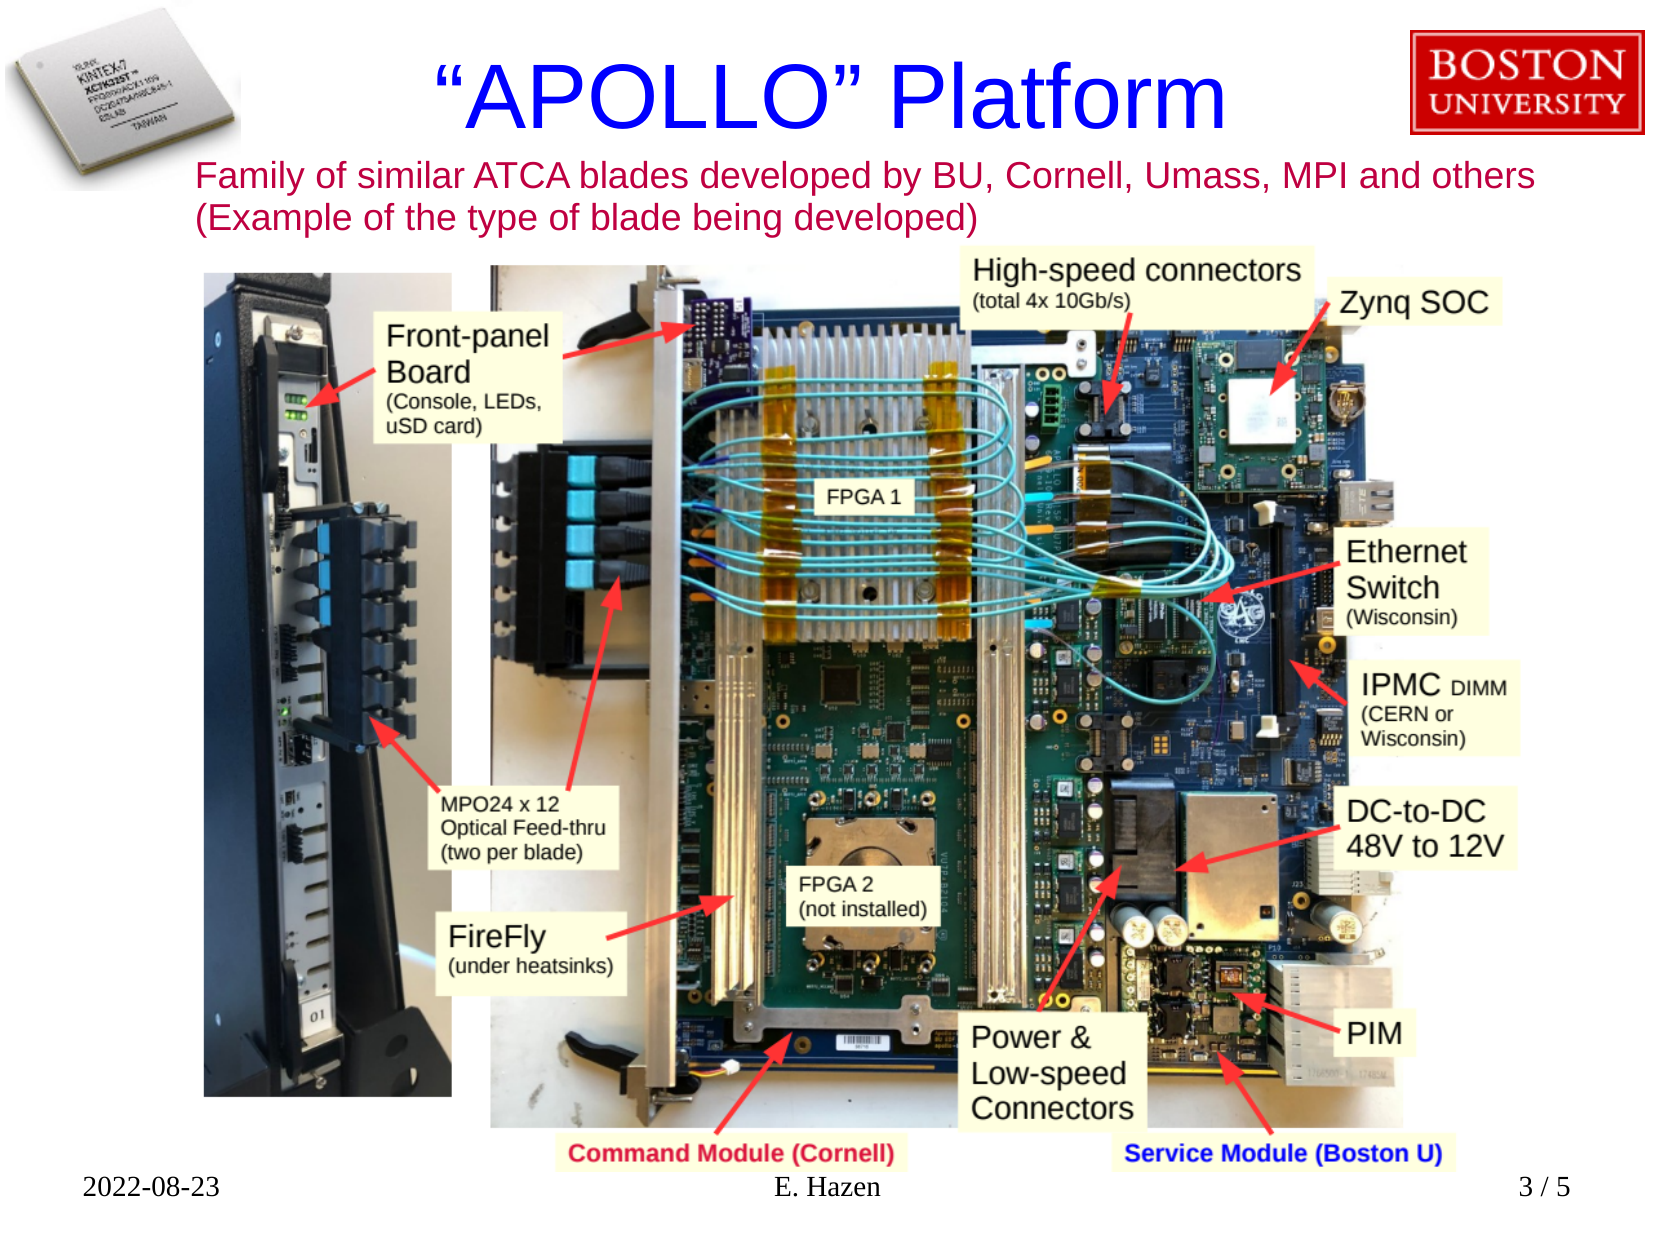

# “APOLLO” Platform
Family of similar ATCA blades developed by BU, Cornell, Umass, MPI and others
(Example of the type of blade being developed)
2022-08-23
E. Hazen
3